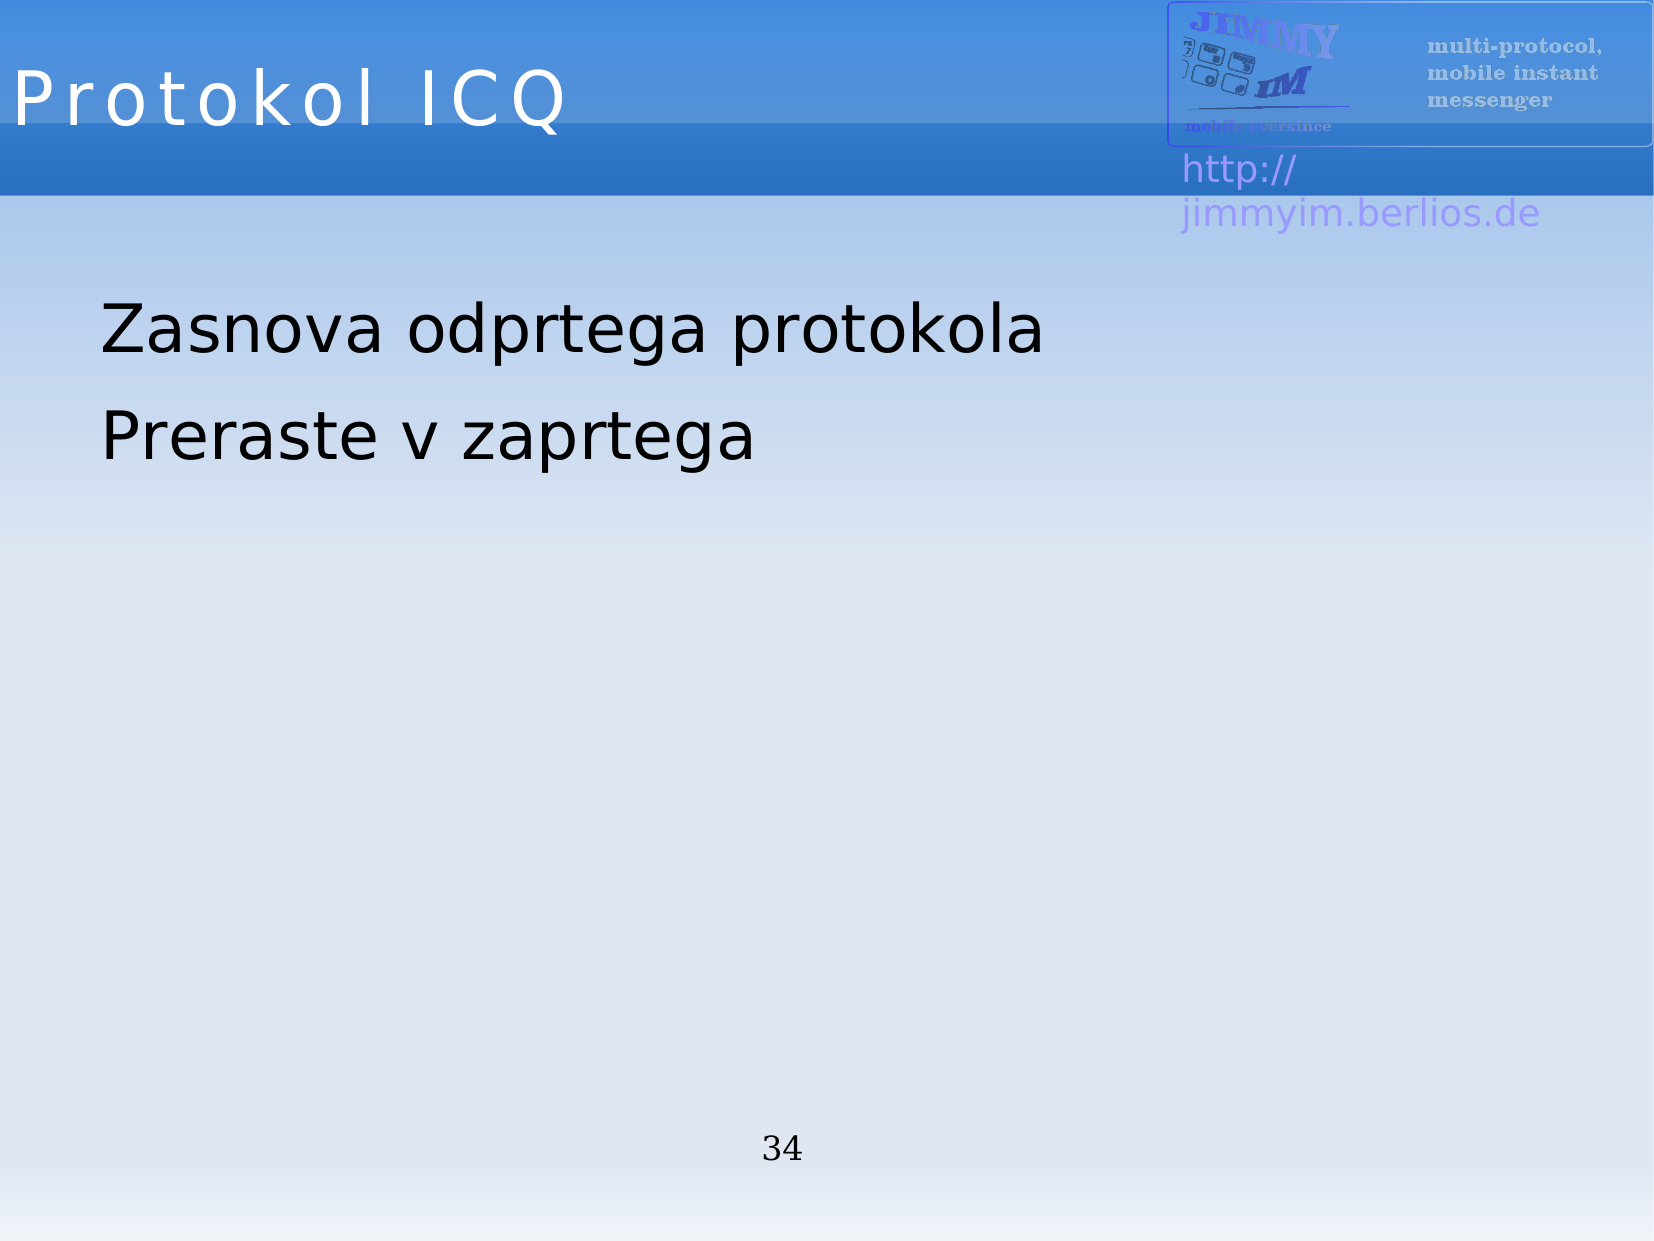

# Protokol ICQ
Zasnova odprtega protokola
Preraste v zaprtega
34